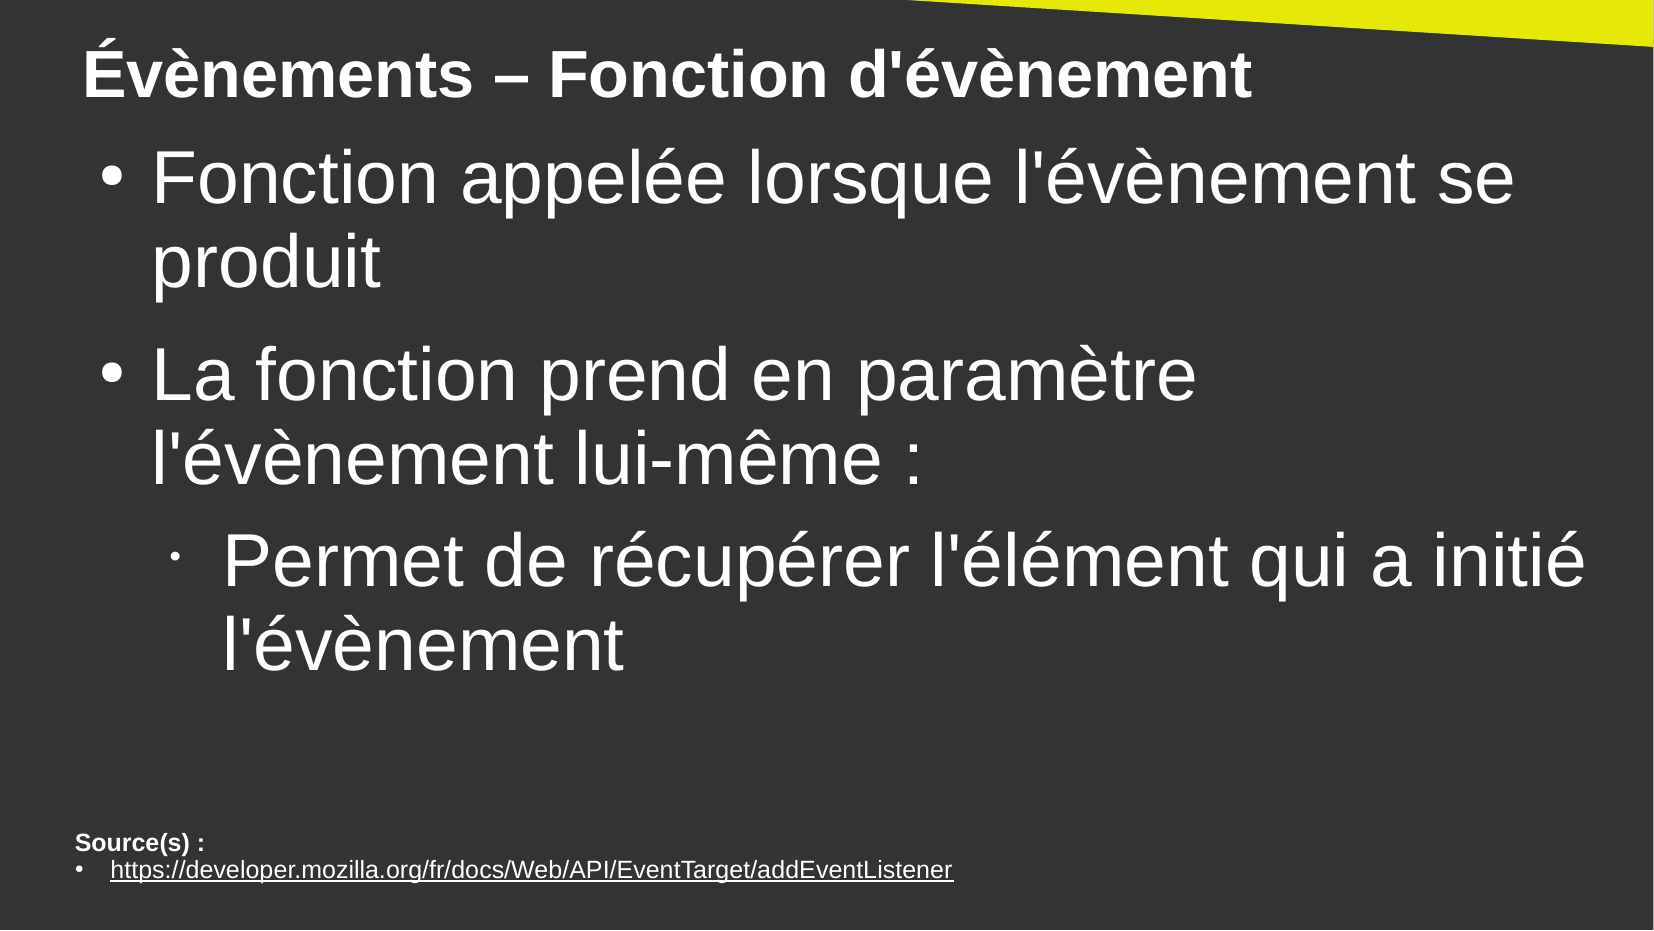

# Évènements – Fonction d'évènement
Fonction appelée lorsque l'évènement se produit
La fonction prend en paramètre l'évènement lui-même :
Permet de récupérer l'élément qui a initié l'évènement
Source(s) :
https://developer.mozilla.org/fr/docs/Web/API/EventTarget/addEventListener